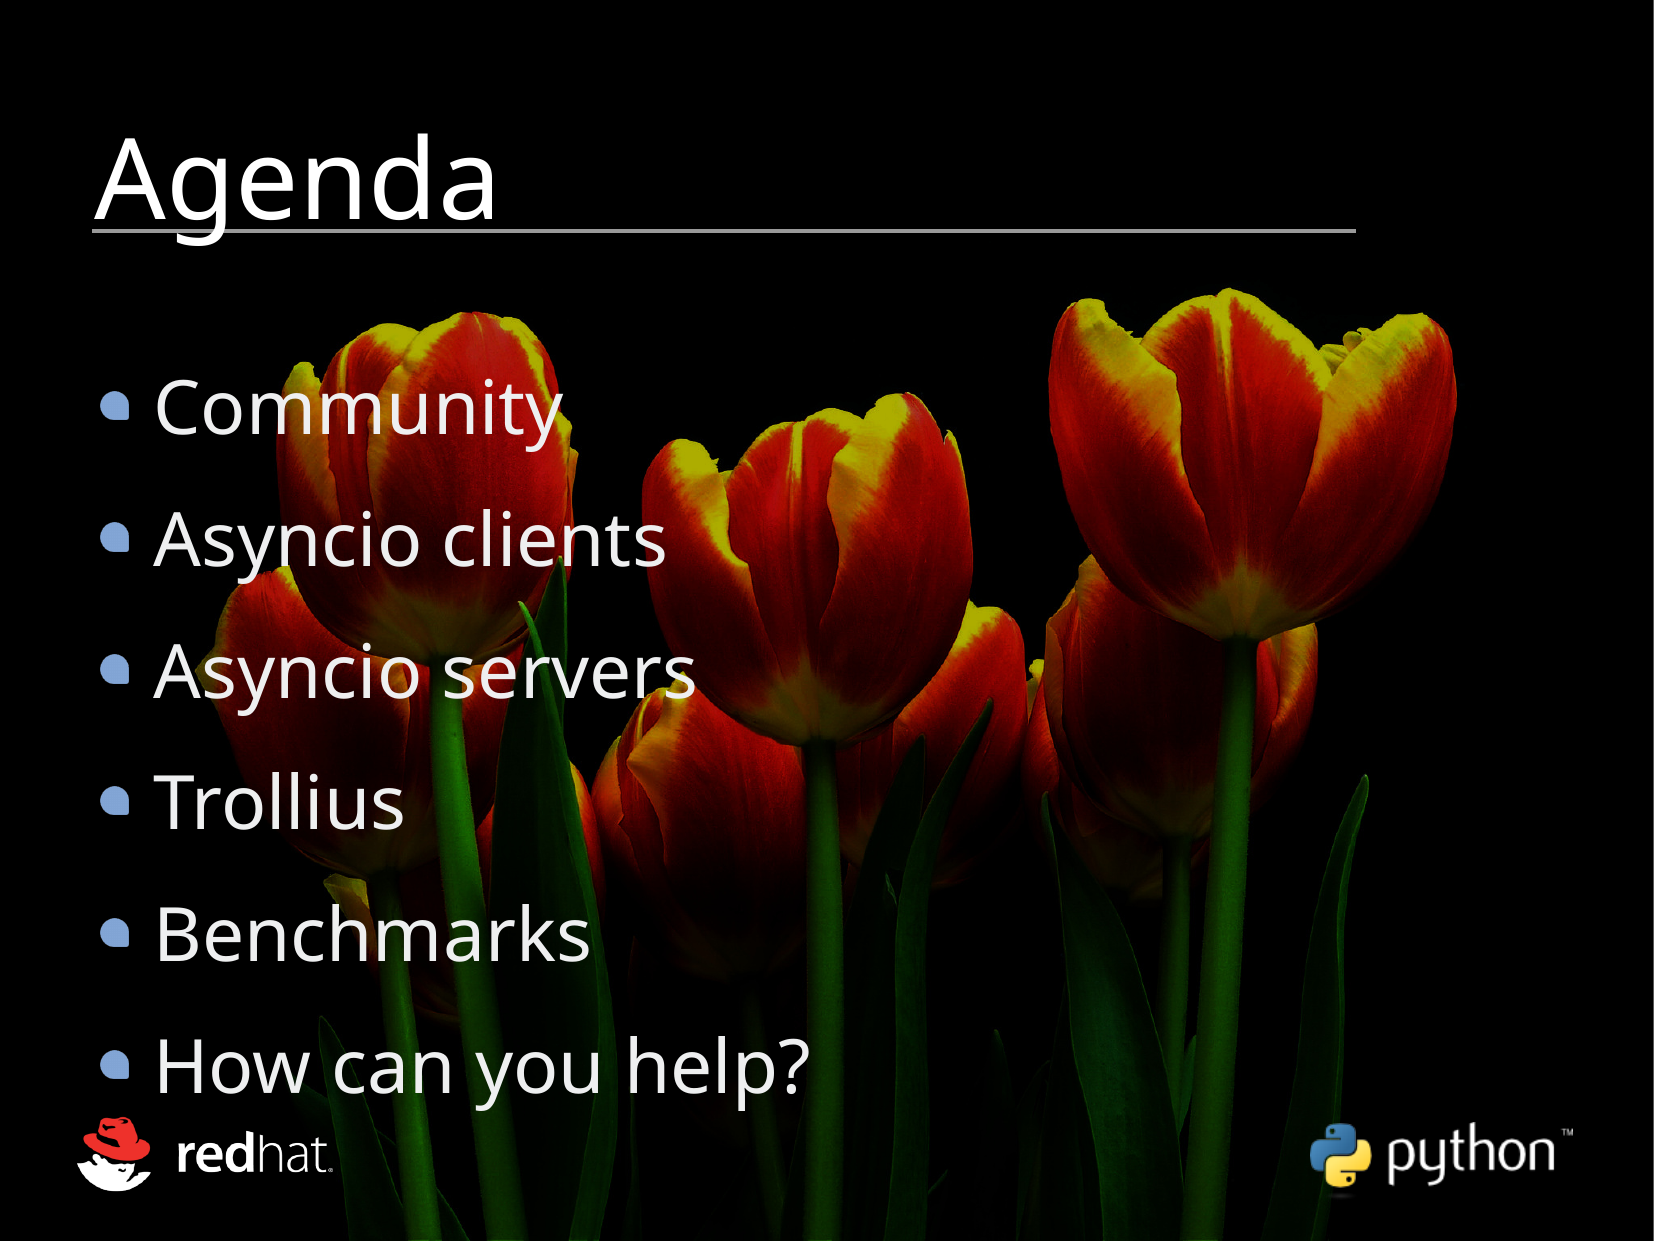

Agenda
# Community
Asyncio clients
Asyncio servers
Trollius
Benchmarks
How can you help?